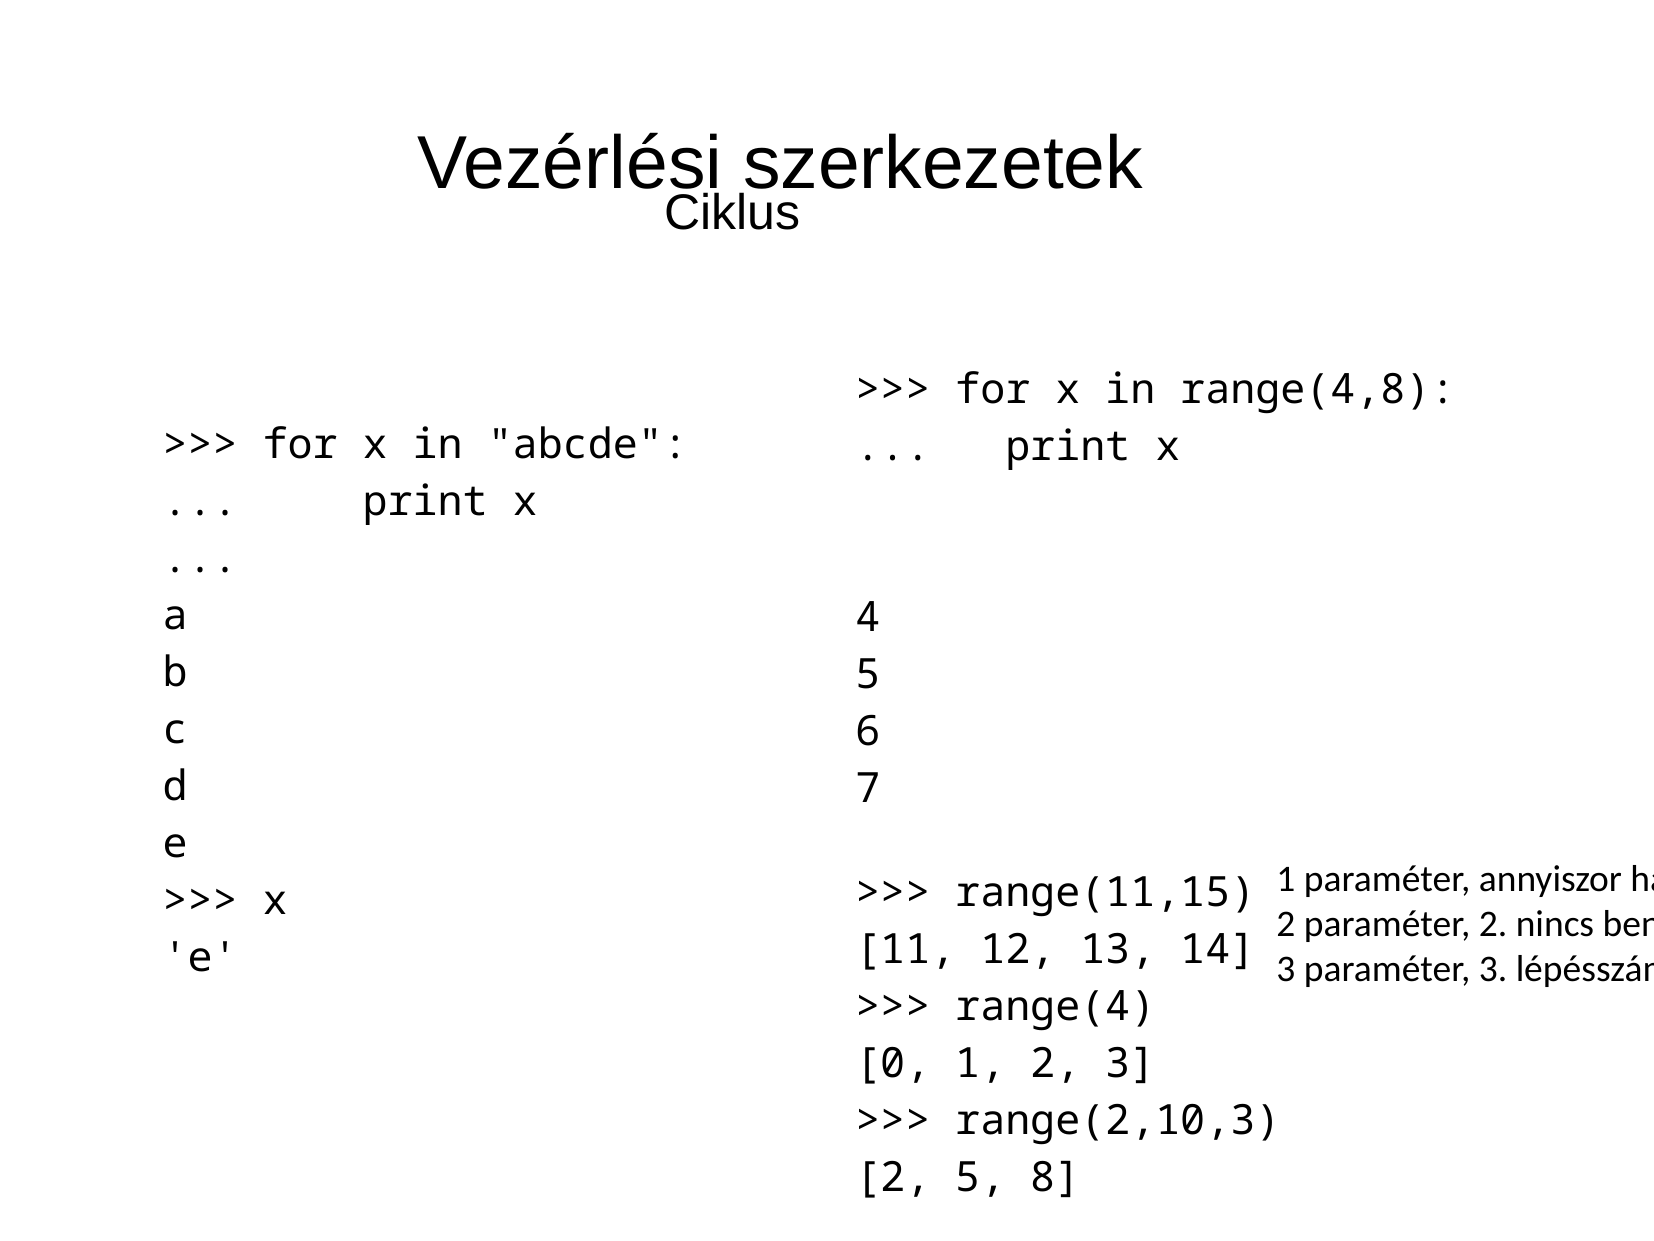

Vezérlési szerkezetek
Ciklus
>>> for x in "abcde":
... print x
...
a
b
c
d
e
>>> x
'e'
>>> for x in range(4,8):
...	print x
4
5
6
7
>>> range(11,15)
[11, 12, 13, 14]
>>> range(4)
[0, 1, 2, 3]
>>> range(2,10,3)
[2, 5, 8]
1 paraméter, annyiszor hajtja végre
2 paraméter, 2. nincs benne
3 paraméter, 3. lépésszám